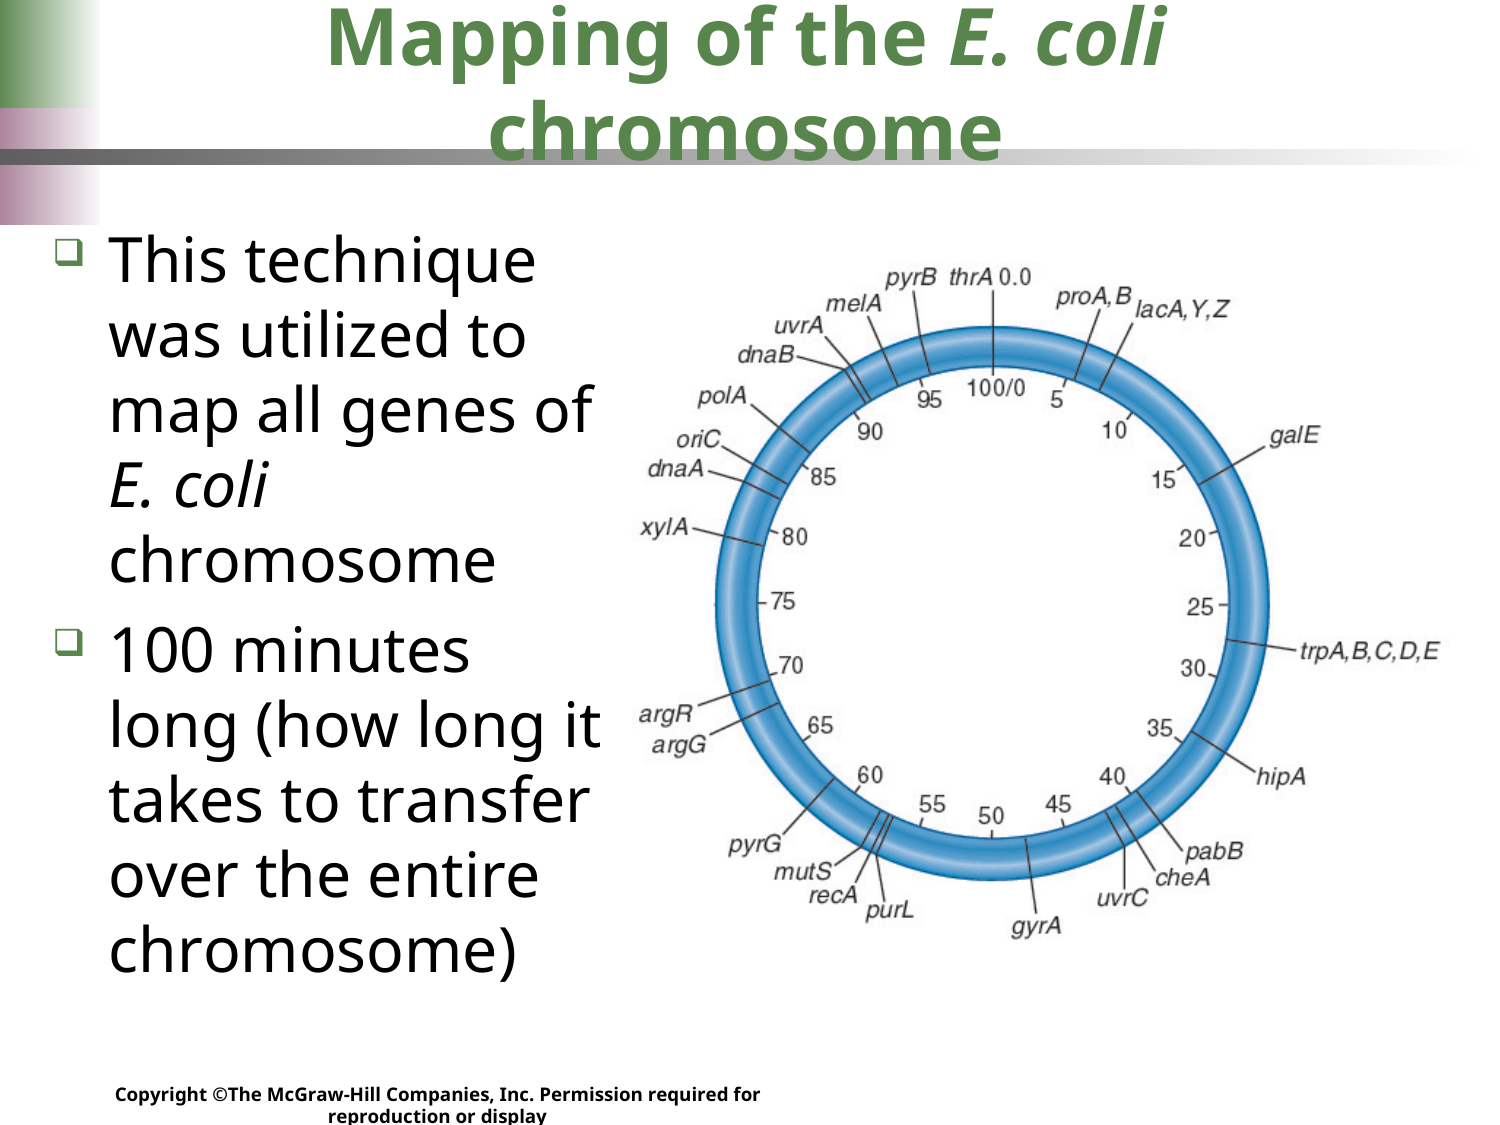

# Mapping of the E. coli chromosome
This technique was utilized to map all genes of E. coli chromosome
100 minutes long (how long it takes to transfer over the entire chromosome)
Copyright ©The McGraw-Hill Companies, Inc. Permission required for reproduction or display